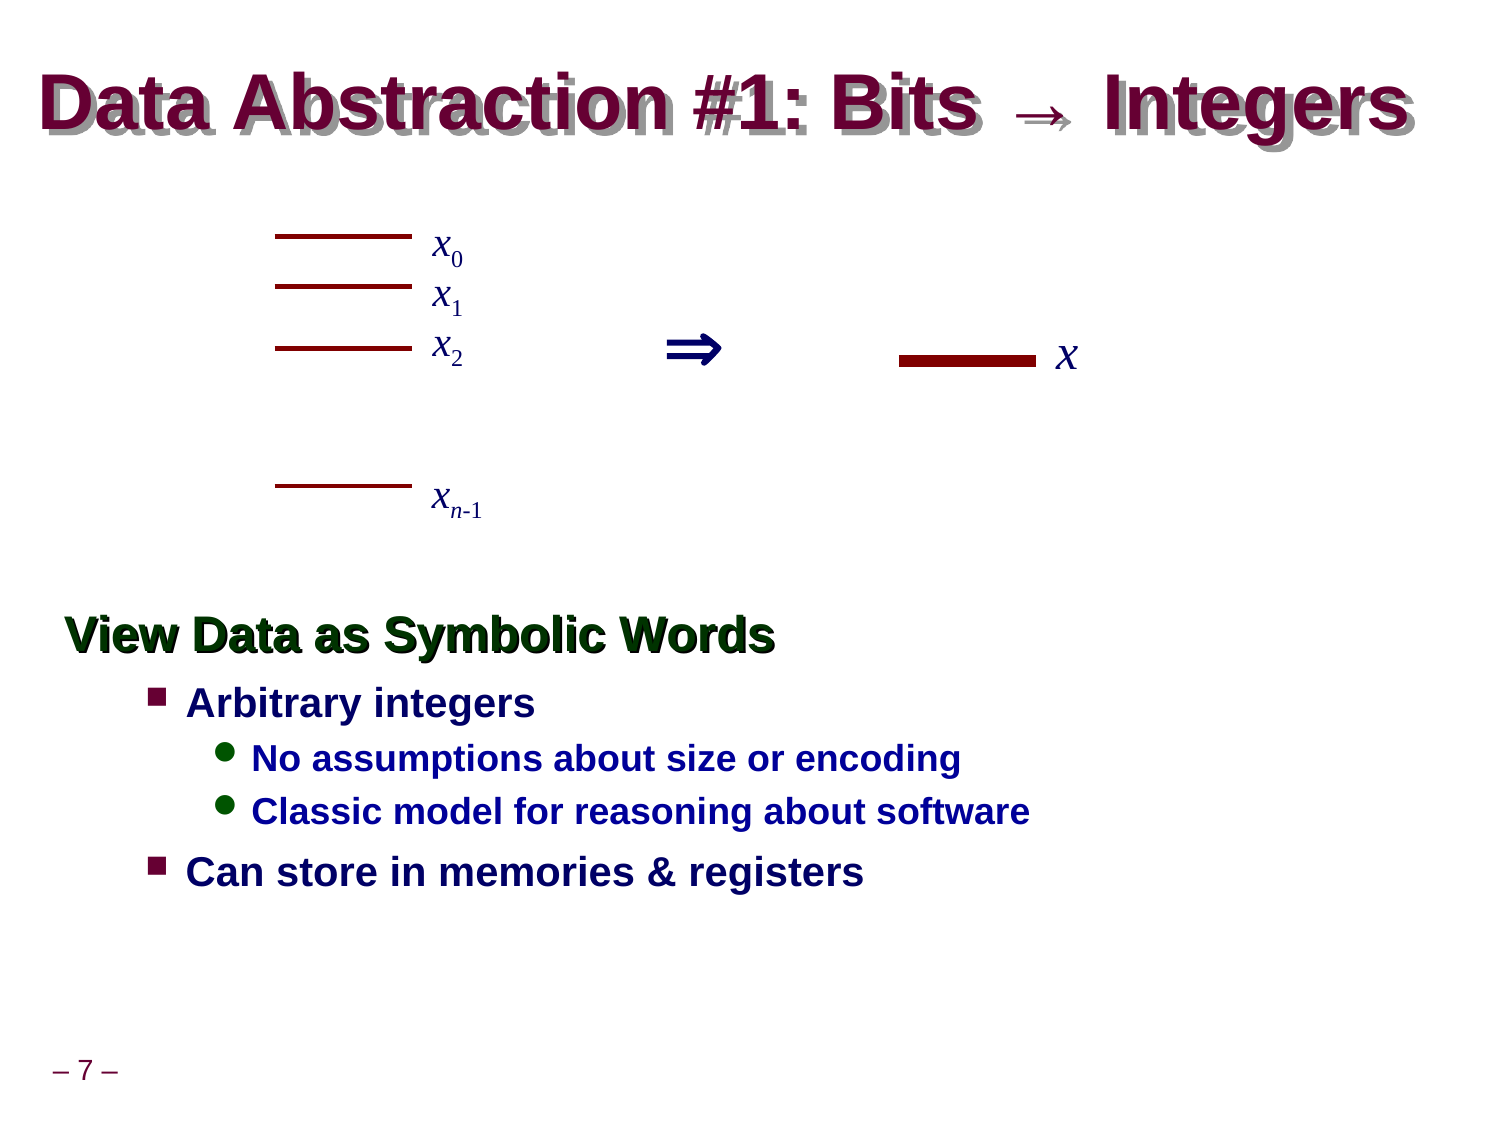

# Data Abstraction #1: Bits → Integers
x0
x1

x
x2
xn-1
View Data as Symbolic Words
Arbitrary integers
No assumptions about size or encoding
Classic model for reasoning about software
Can store in memories & registers